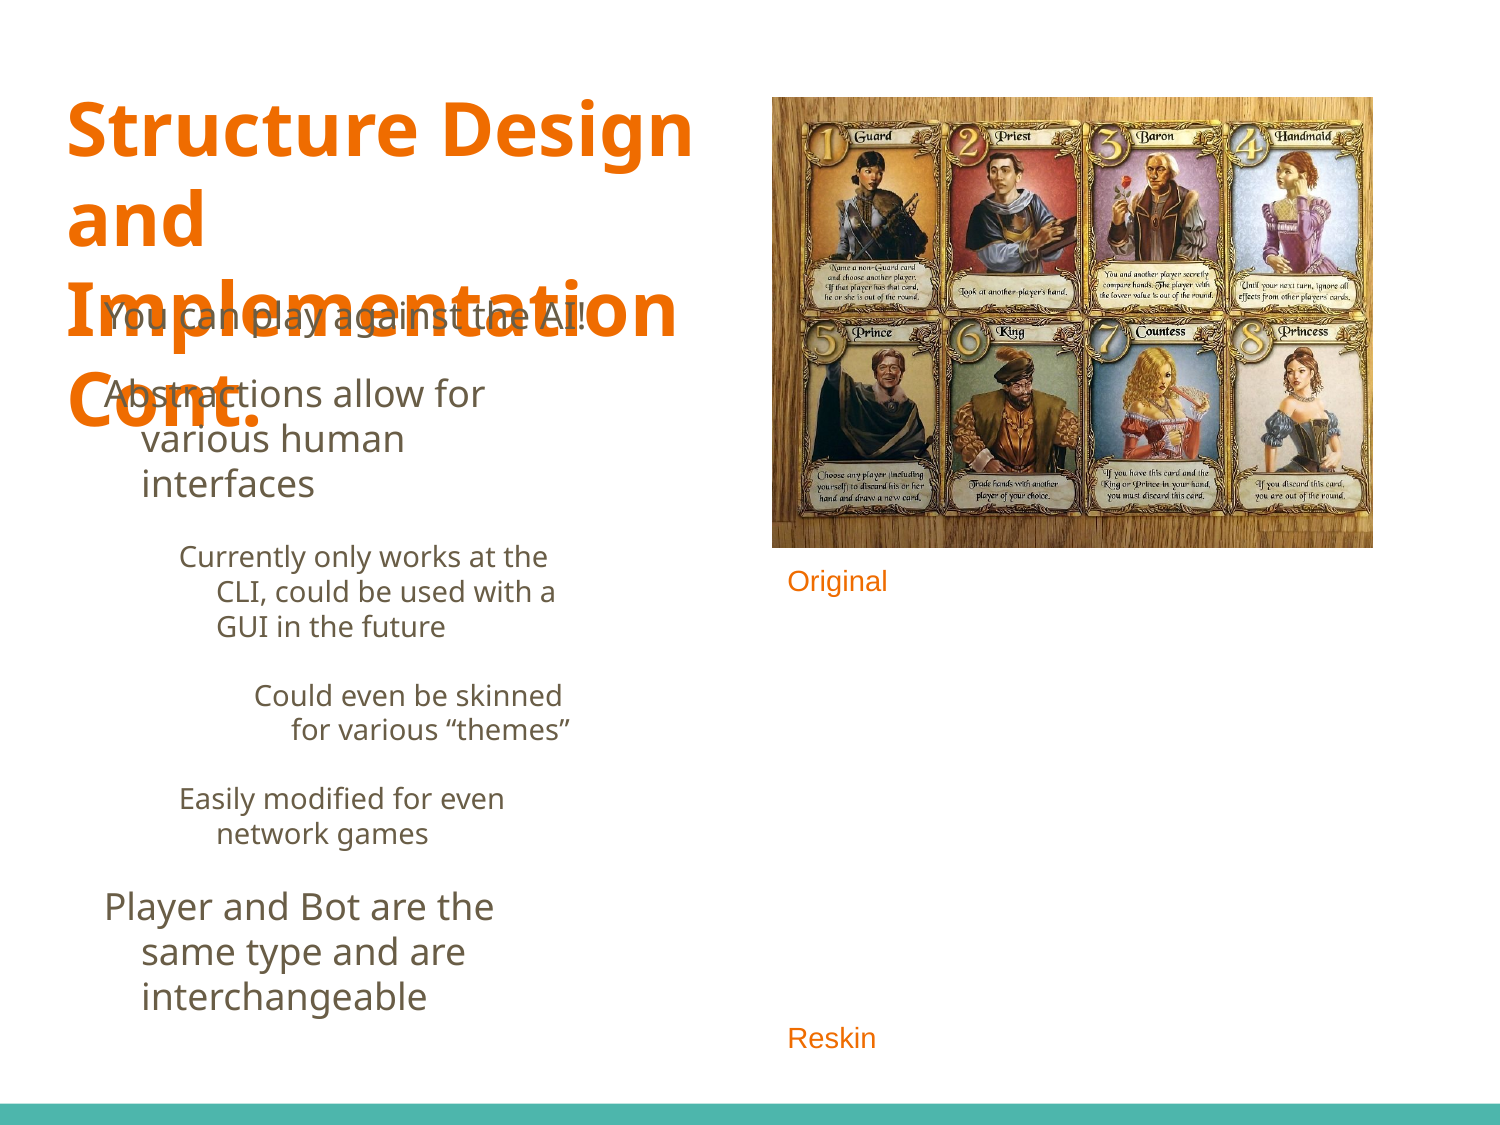

# Structure Design and Implementation Cont.
You can play against the AI!
Abstractions allow for various human interfaces
Currently only works at the CLI, could be used with a GUI in the future
Could even be skinned for various “themes”
Easily modified for even network games
Player and Bot are the same type and are interchangeable
Original
Reskin